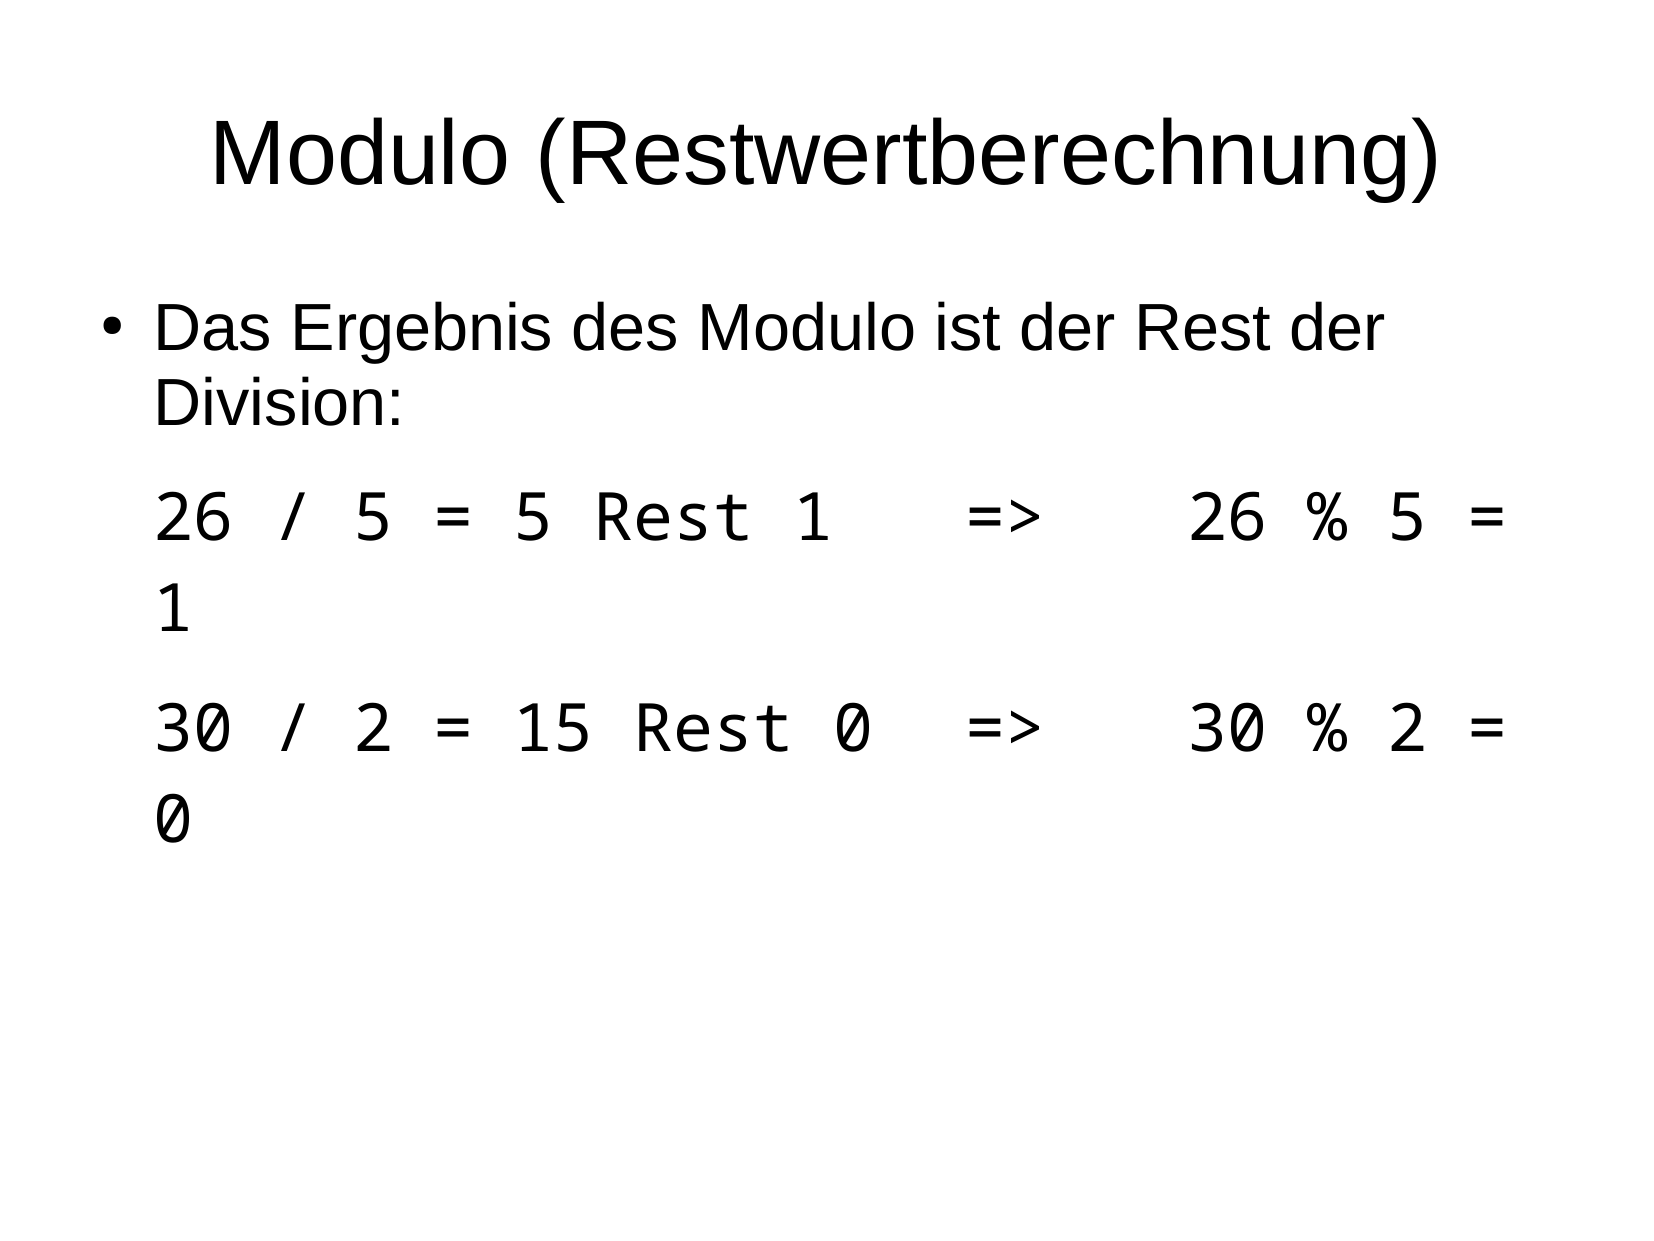

# Modulo (Restwertberechnung)
Das Ergebnis des Modulo ist der Rest der Division:
26 / 5 = 5 Rest 1		=>		26 % 5 = 1
30 / 2 = 15 Rest 0		=>		30 % 2 = 0